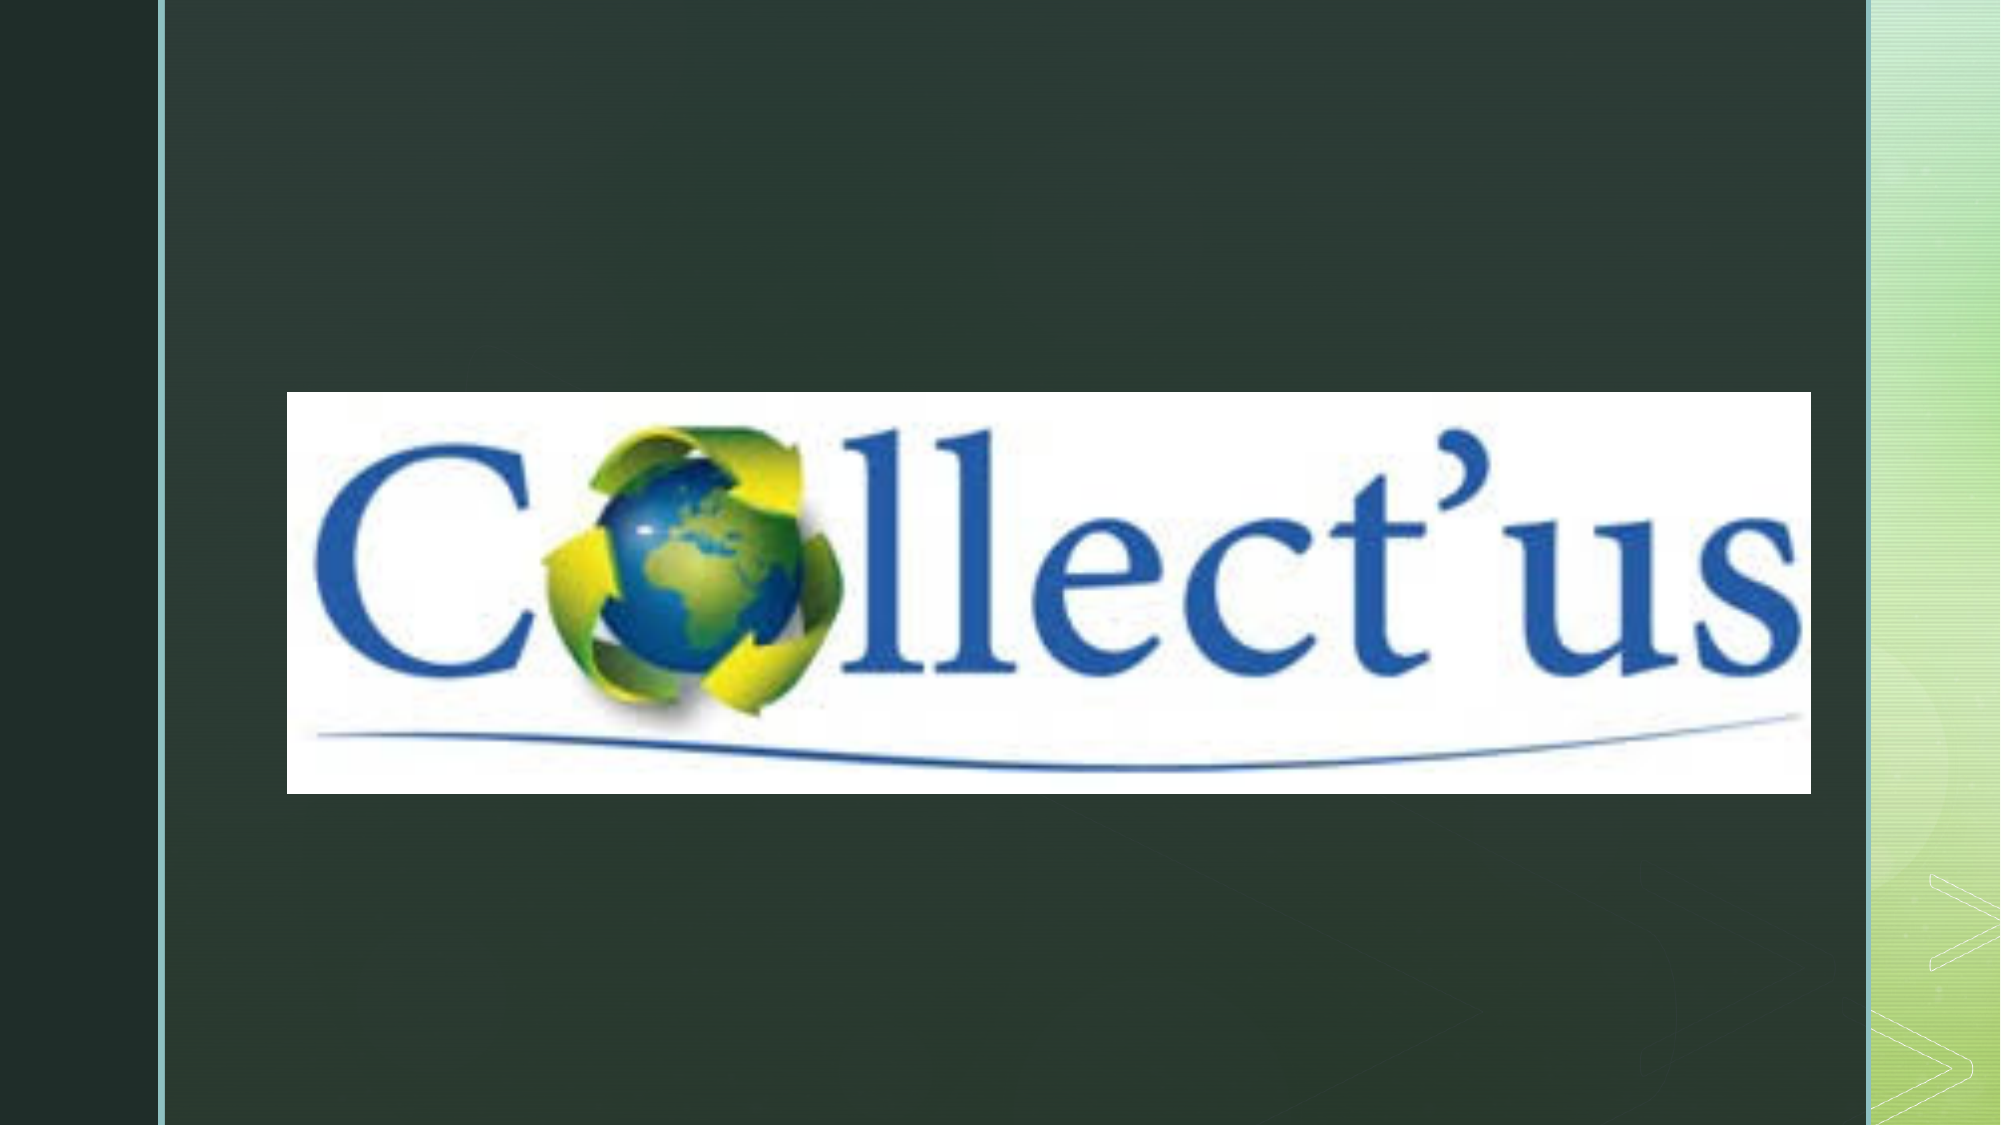

# Livrable collectus Groupe : Laura et Nicolas